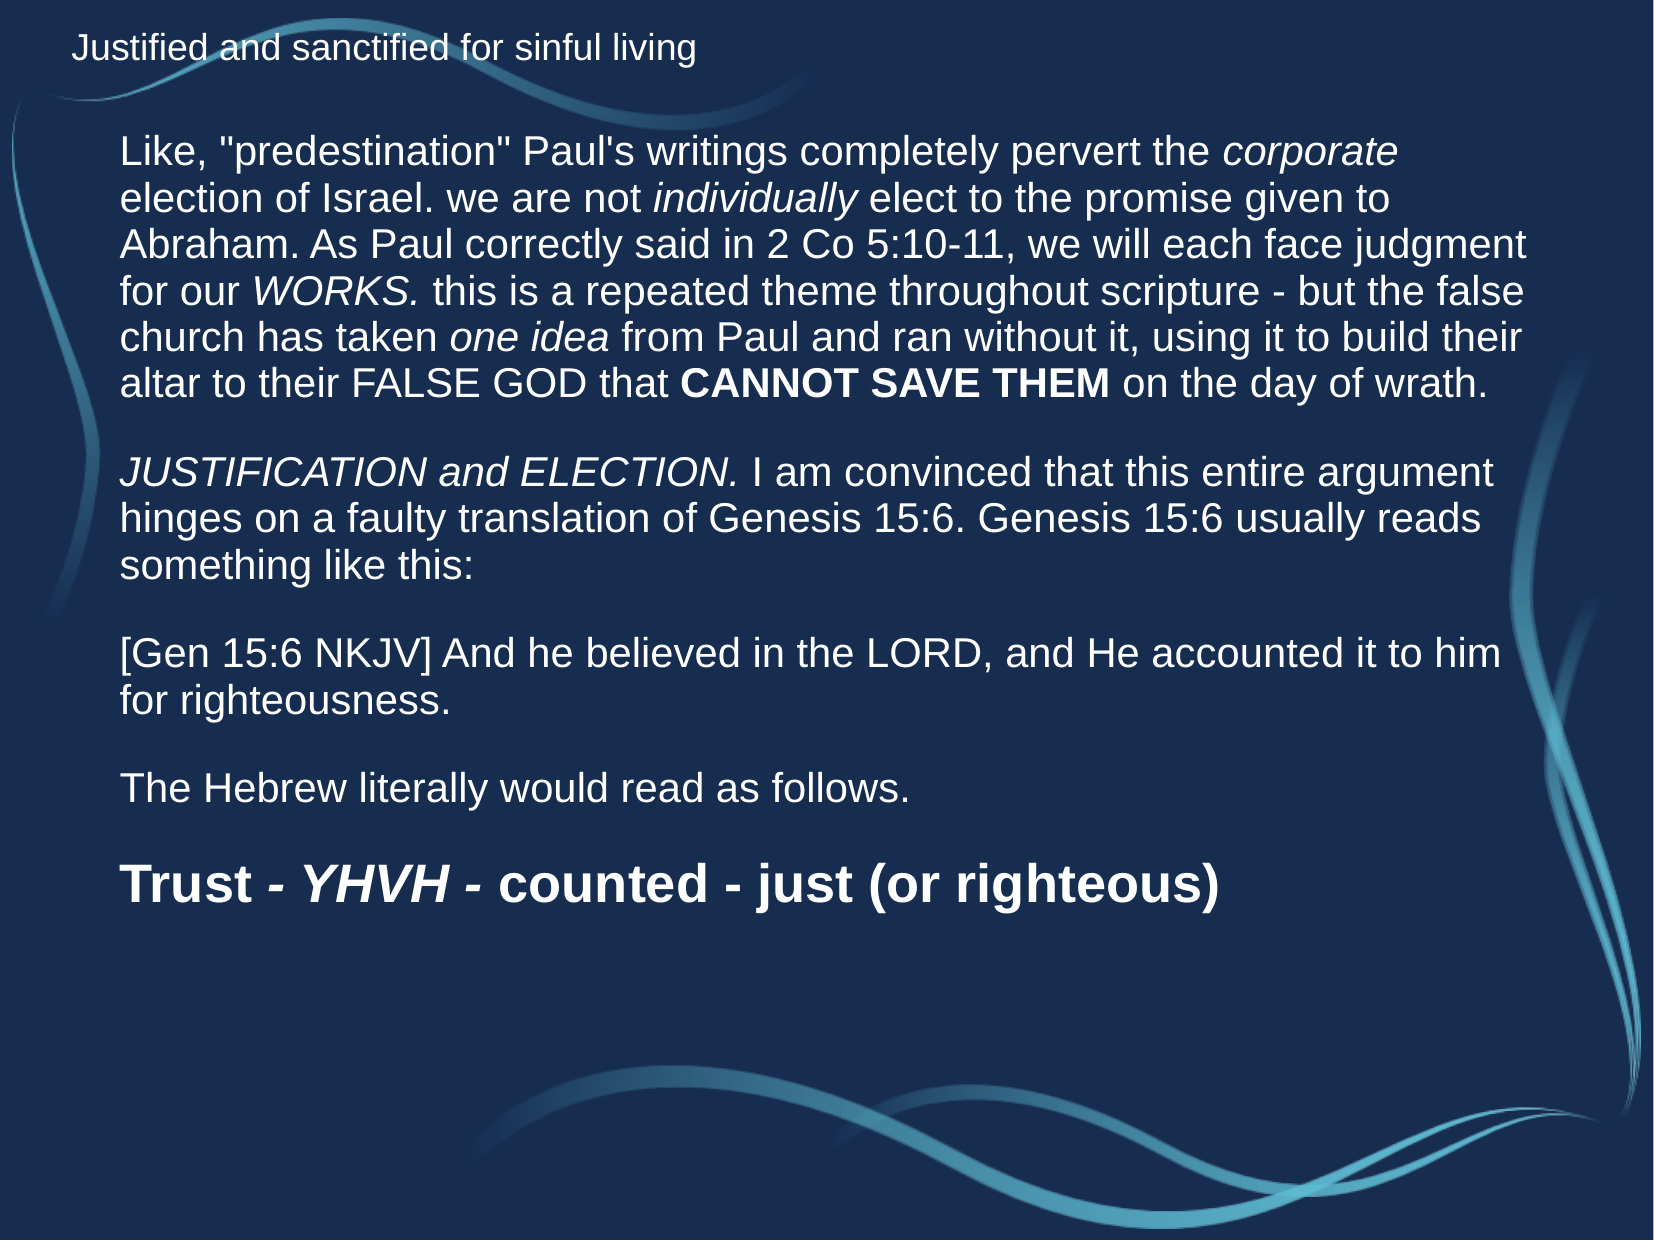

Justified and sanctified for sinful living
Like, "predestination" Paul's writings completely pervert the corporate election of Israel. we are not individually elect to the promise given to Abraham. As Paul correctly said in 2 Co 5:10-11, we will each face judgment for our WORKS. this is a repeated theme throughout scripture - but the false church has taken one idea from Paul and ran without it, using it to build their altar to their FALSE GOD that CANNOT SAVE THEM on the day of wrath.
JUSTIFICATION and ELECTION. I am convinced that this entire argument hinges on a faulty translation of Genesis 15:6. Genesis 15:6 usually reads something like this:
[Gen 15:6 NKJV] And he believed in the LORD, and He accounted it to him for righteousness.
The Hebrew literally would read as follows.
Trust - YHVH - counted - just (or righteous)